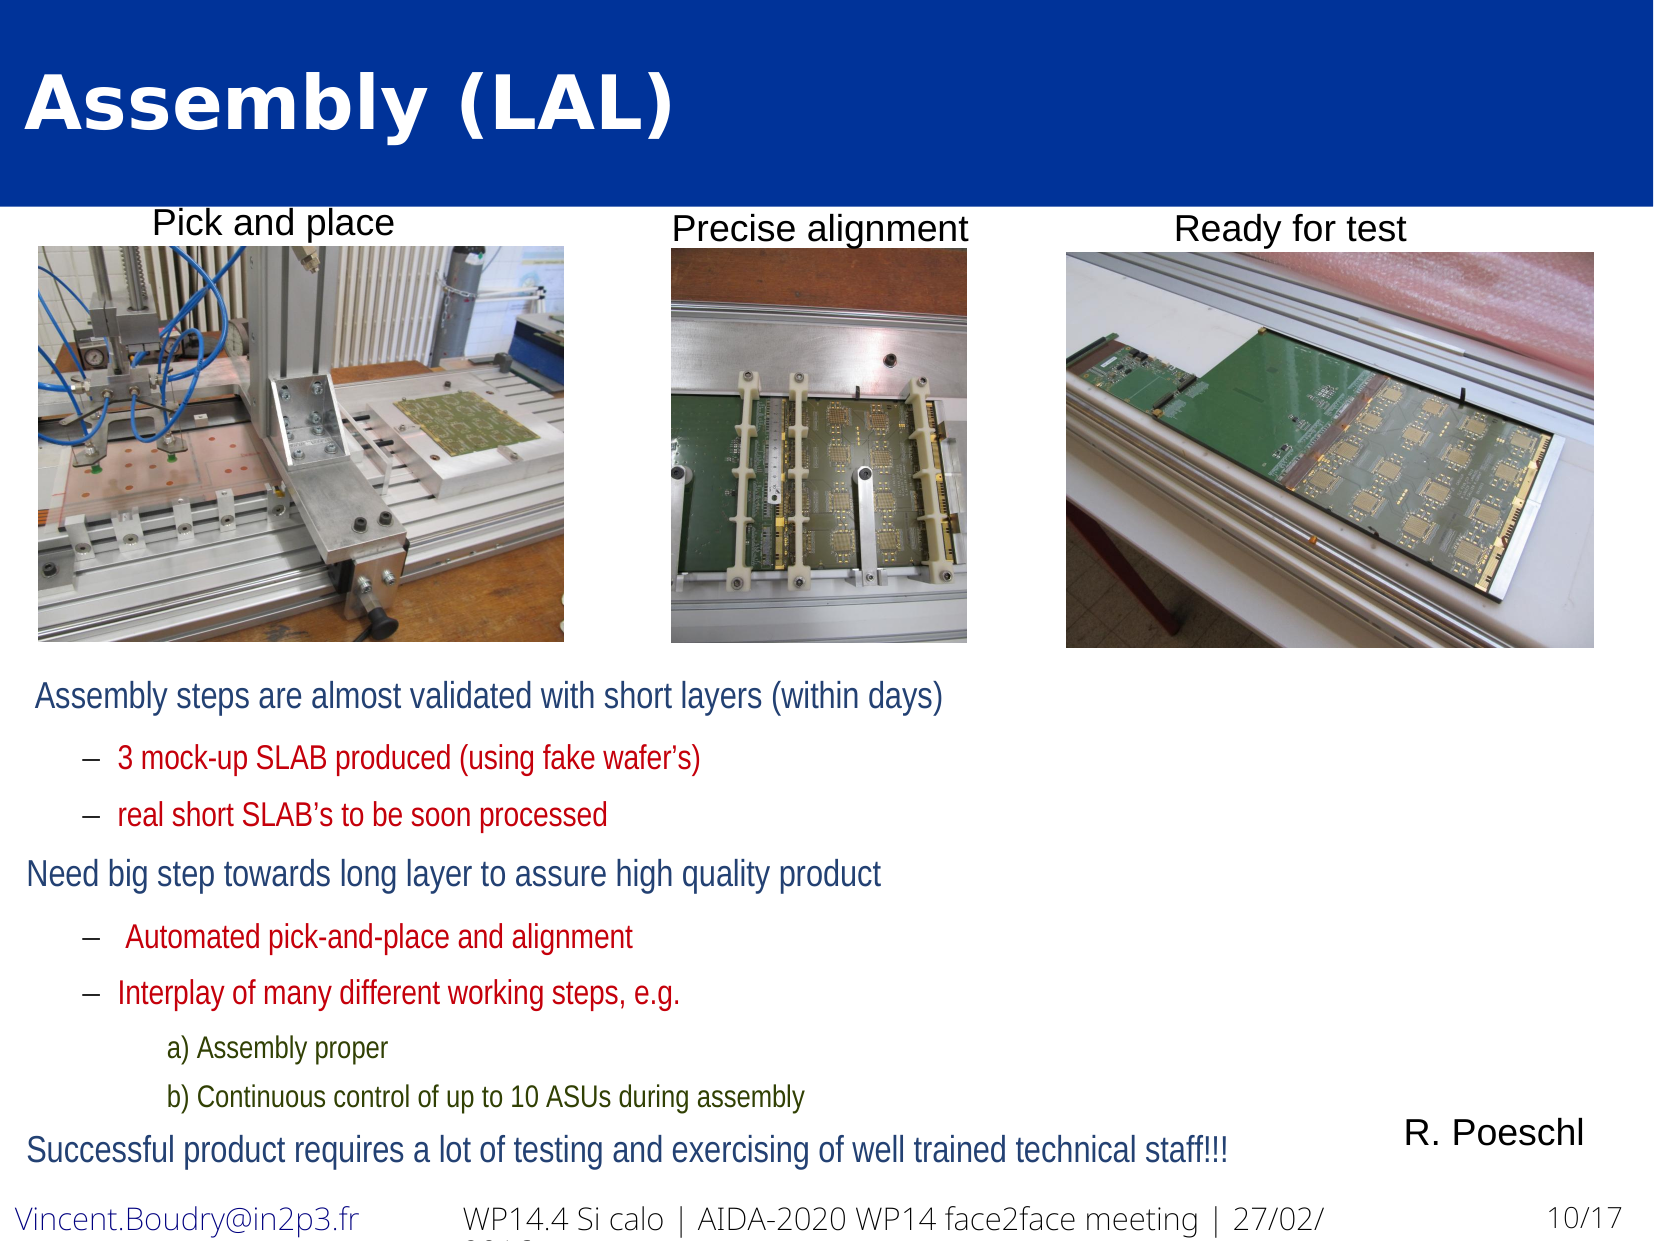

# Assembly (LAL)
Pick and place
Precise alignment
Ready for test
 Assembly steps are almost validated with short layers (within days)
3 mock-up SLAB produced (using fake wafer’s)
real short SLAB’s to be soon processed
Need big step towards long layer to assure high quality product
 Automated pick-and-place and alignment
Interplay of many different working steps, e.g.
a) Assembly proper
b) Continuous control of up to 10 ASUs during assembly
Successful product requires a lot of testing and exercising of well trained technical staff!!!
R. Poeschl
WP14.4 Si calo | AIDA-2020 WP14 face2face meeting | 27/02/2016
10